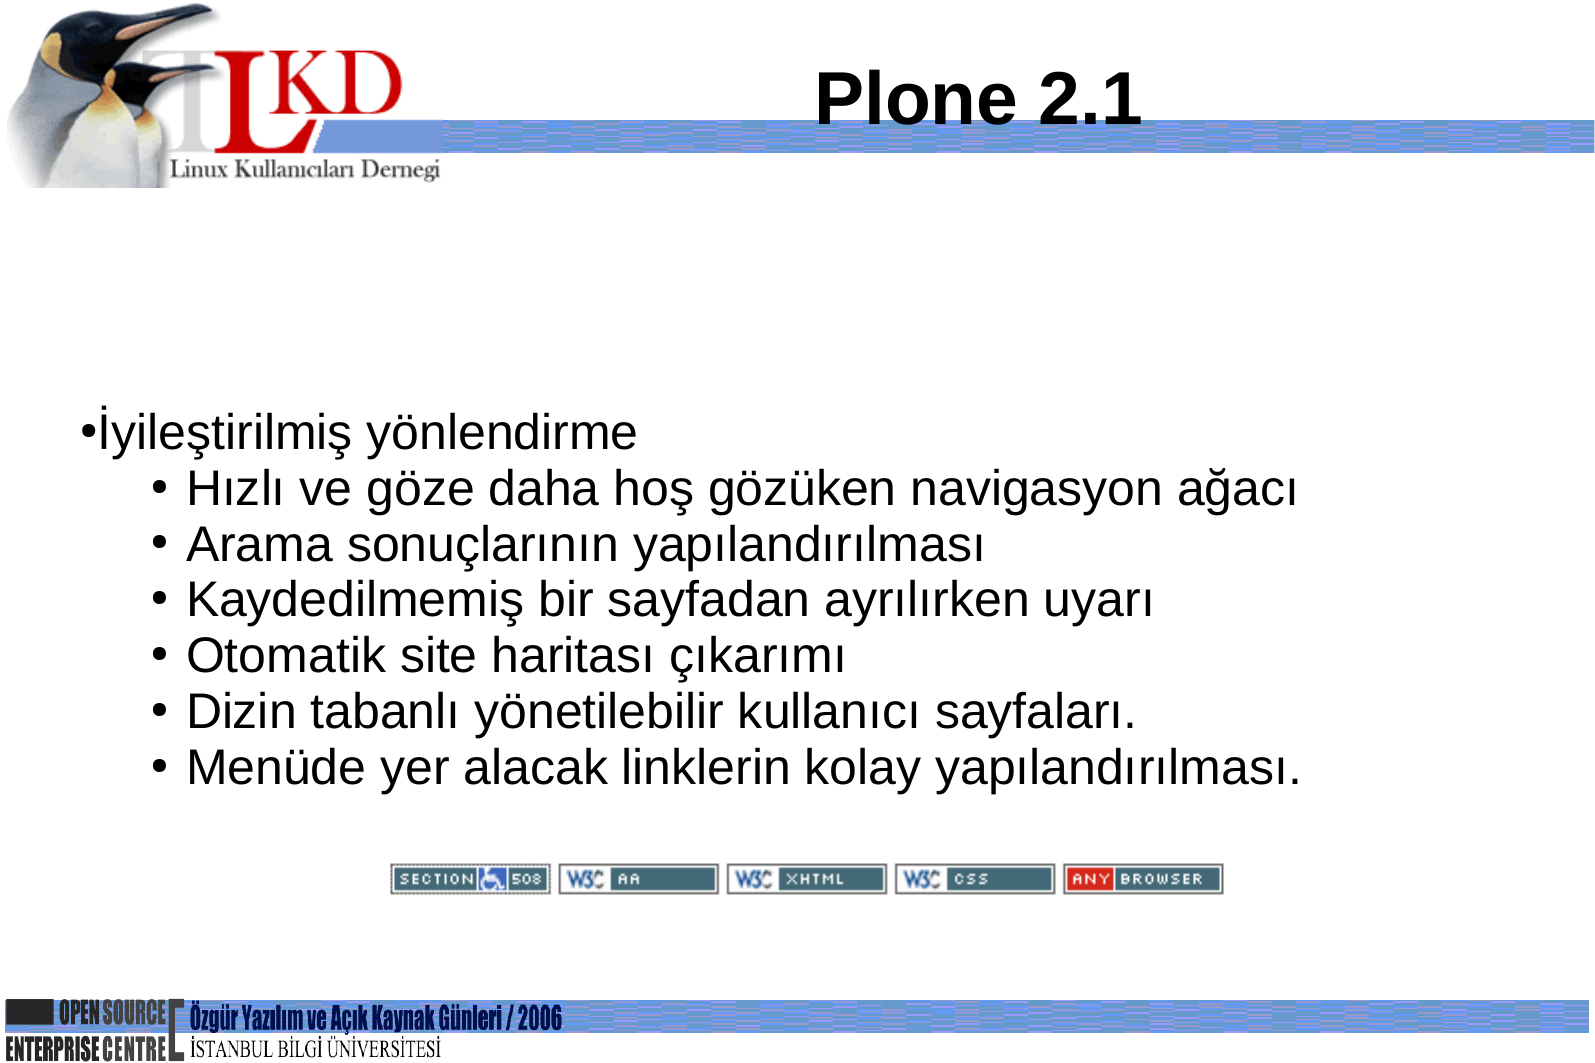

# Plone 2.1
İyileştirilmiş yönlendirme
Hızlı ve göze daha hoş gözüken navigasyon ağacı
Arama sonuçlarının yapılandırılması
Kaydedilmemiş bir sayfadan ayrılırken uyarı
Otomatik site haritası çıkarımı
Dizin tabanlı yönetilebilir kullanıcı sayfaları.
Menüde yer alacak linklerin kolay yapılandırılması.